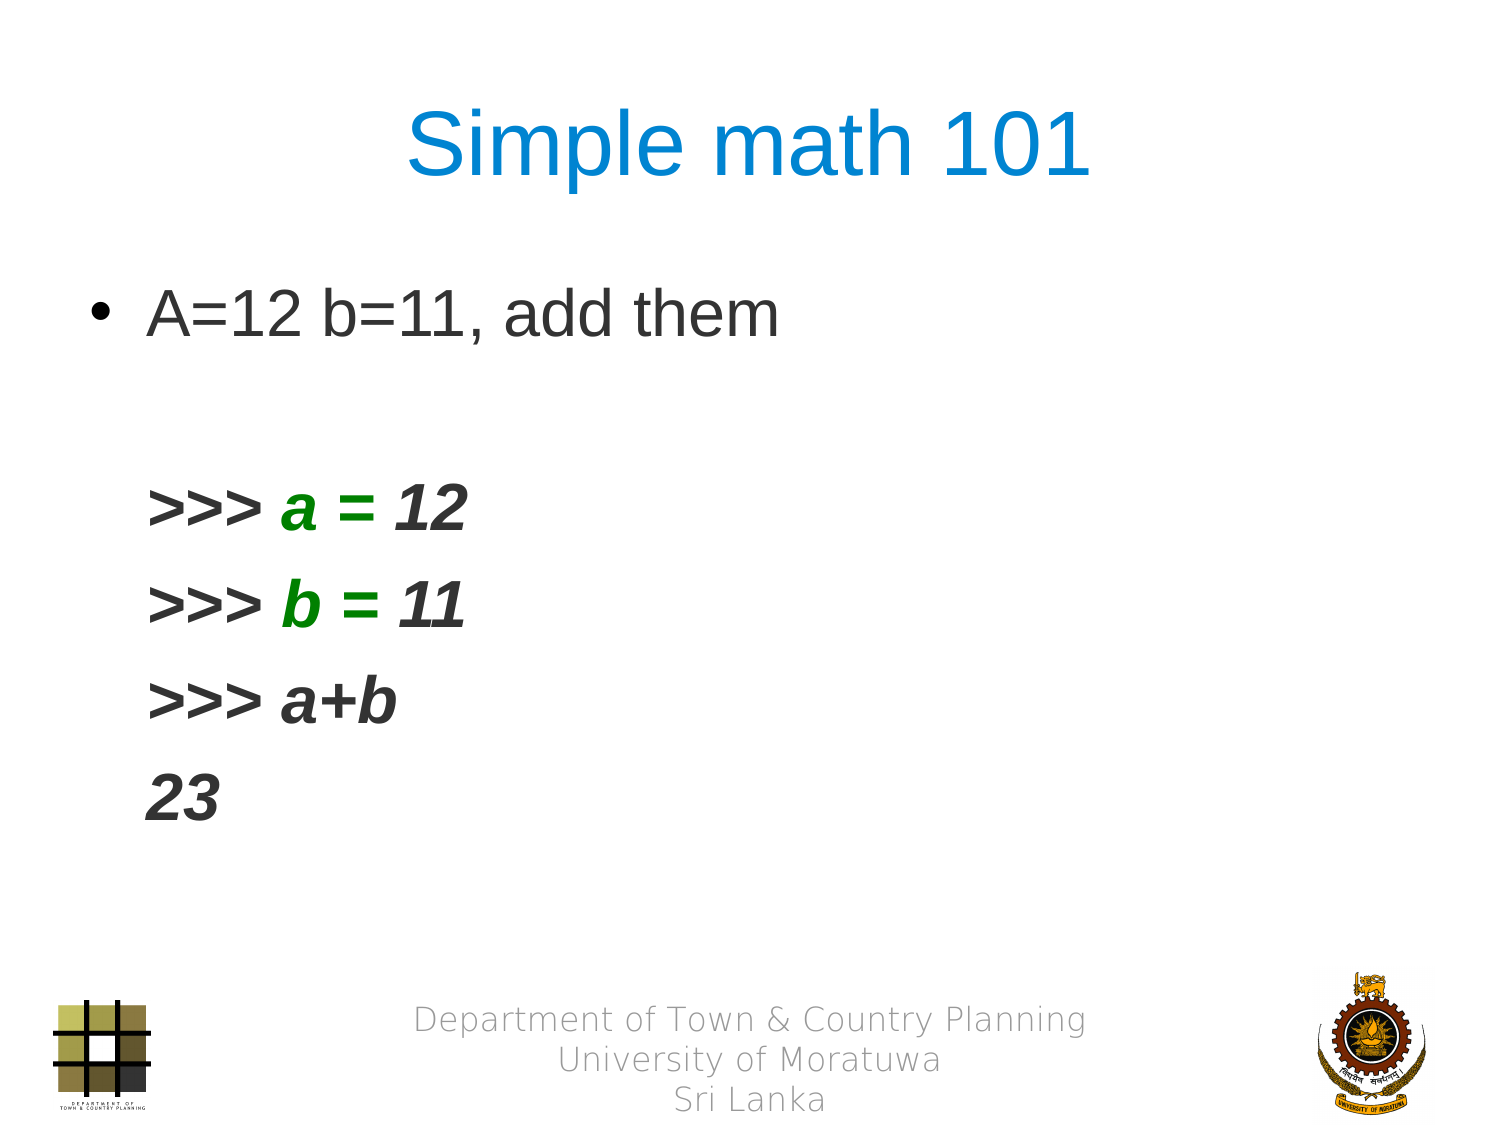

# Simple math 101
A=12 b=11, add them
>>> a = 12
>>> b = 11
>>> a+b
23